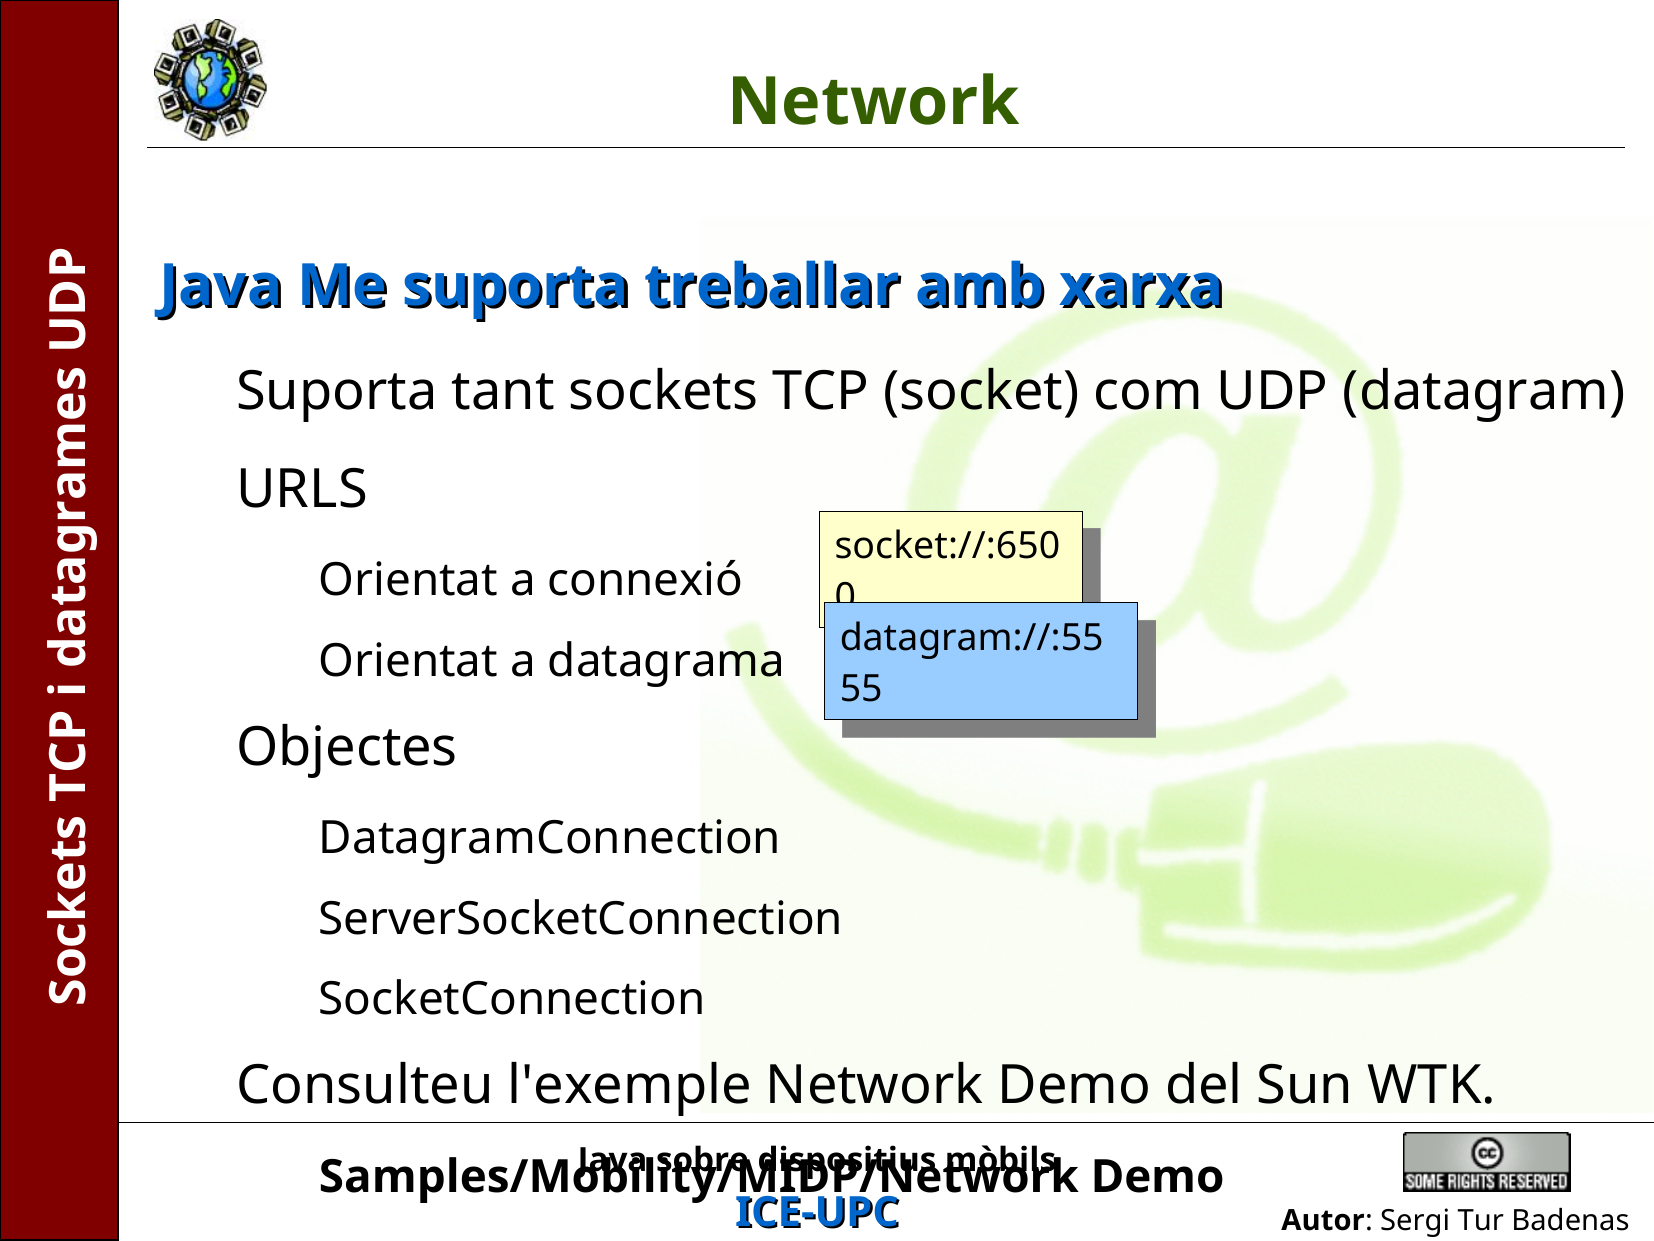

# Network
Java Me suporta treballar amb xarxa
Suporta tant sockets TCP (socket) com UDP (datagram)
URLS
Orientat a connexió
Orientat a datagrama
Objectes
DatagramConnection
ServerSocketConnection
SocketConnection
Consulteu l'exemple Network Demo del Sun WTK.
Samples/Mobility/MIDP/Network Demo
socket://:6500
datagram://:5555